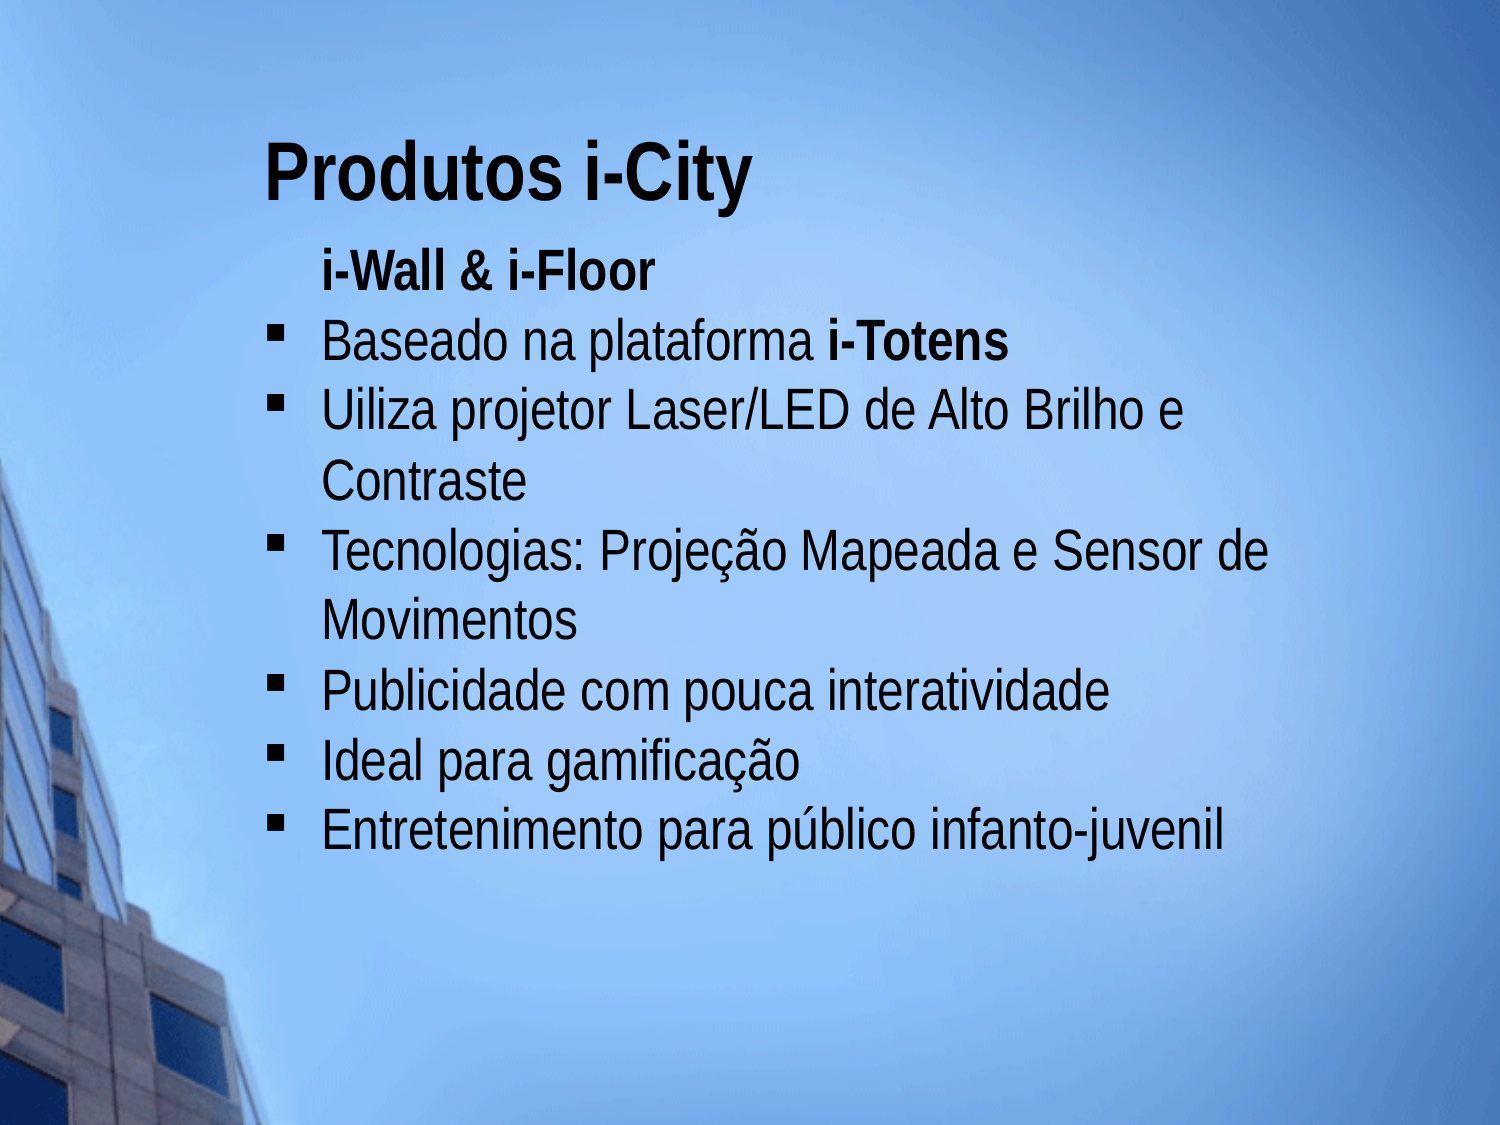

Produtos i-City
i-Wall & i-Floor
Baseado na plataforma i-Totens
Uiliza projetor Laser/LED de Alto Brilho e Contraste
Tecnologias: Projeção Mapeada e Sensor de Movimentos
Publicidade com pouca interatividade
Ideal para gamificação
Entretenimento para público infanto-juvenil